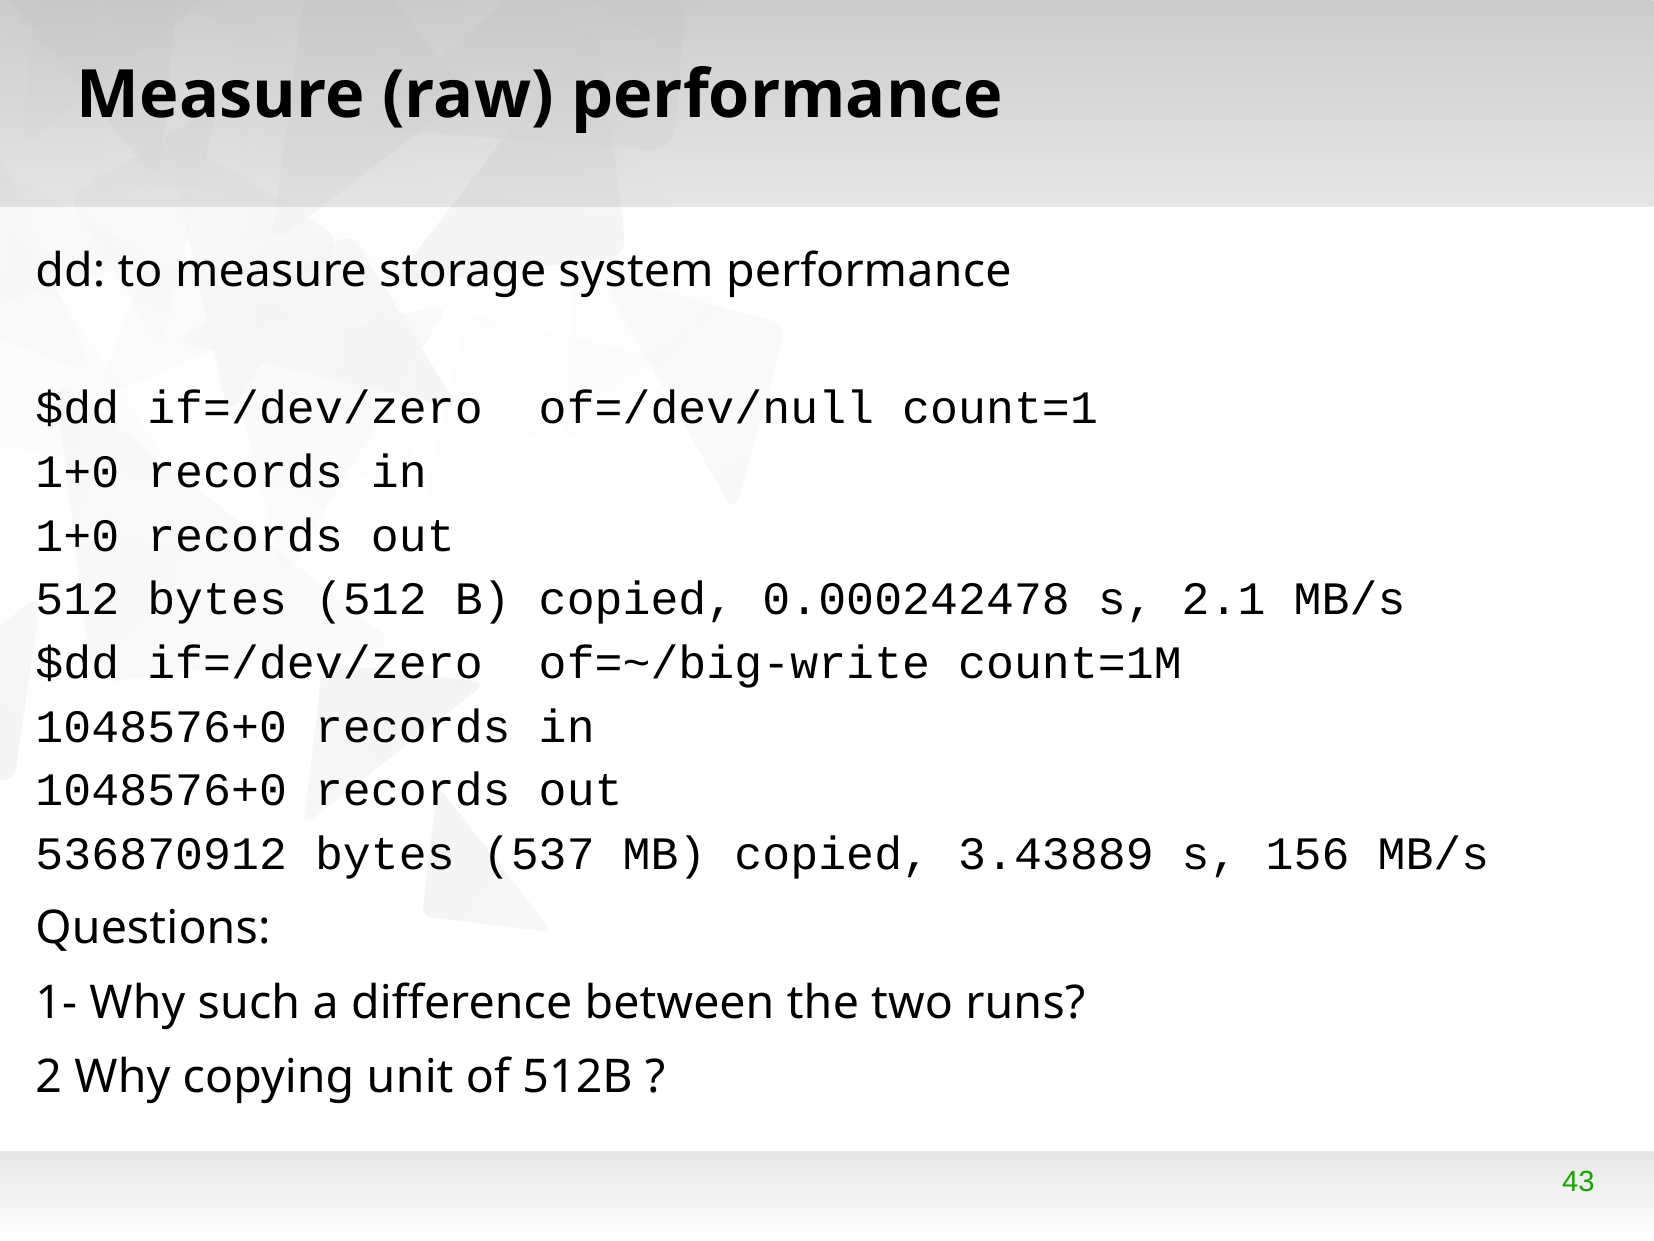

# Measure (raw) performance
dd: to measure storage system performance
$dd if=/dev/zero of=/dev/null count=1
1+0 records in
1+0 records out
512 bytes (512 B) copied, 0.000242478 s, 2.1 MB/s
$dd if=/dev/zero of=~/big-write count=1M
1048576+0 records in
1048576+0 records out
536870912 bytes (537 MB) copied, 3.43889 s, 156 MB/s
Questions:
1- Why such a difference between the two runs?
2 Why copying unit of 512B ?
43